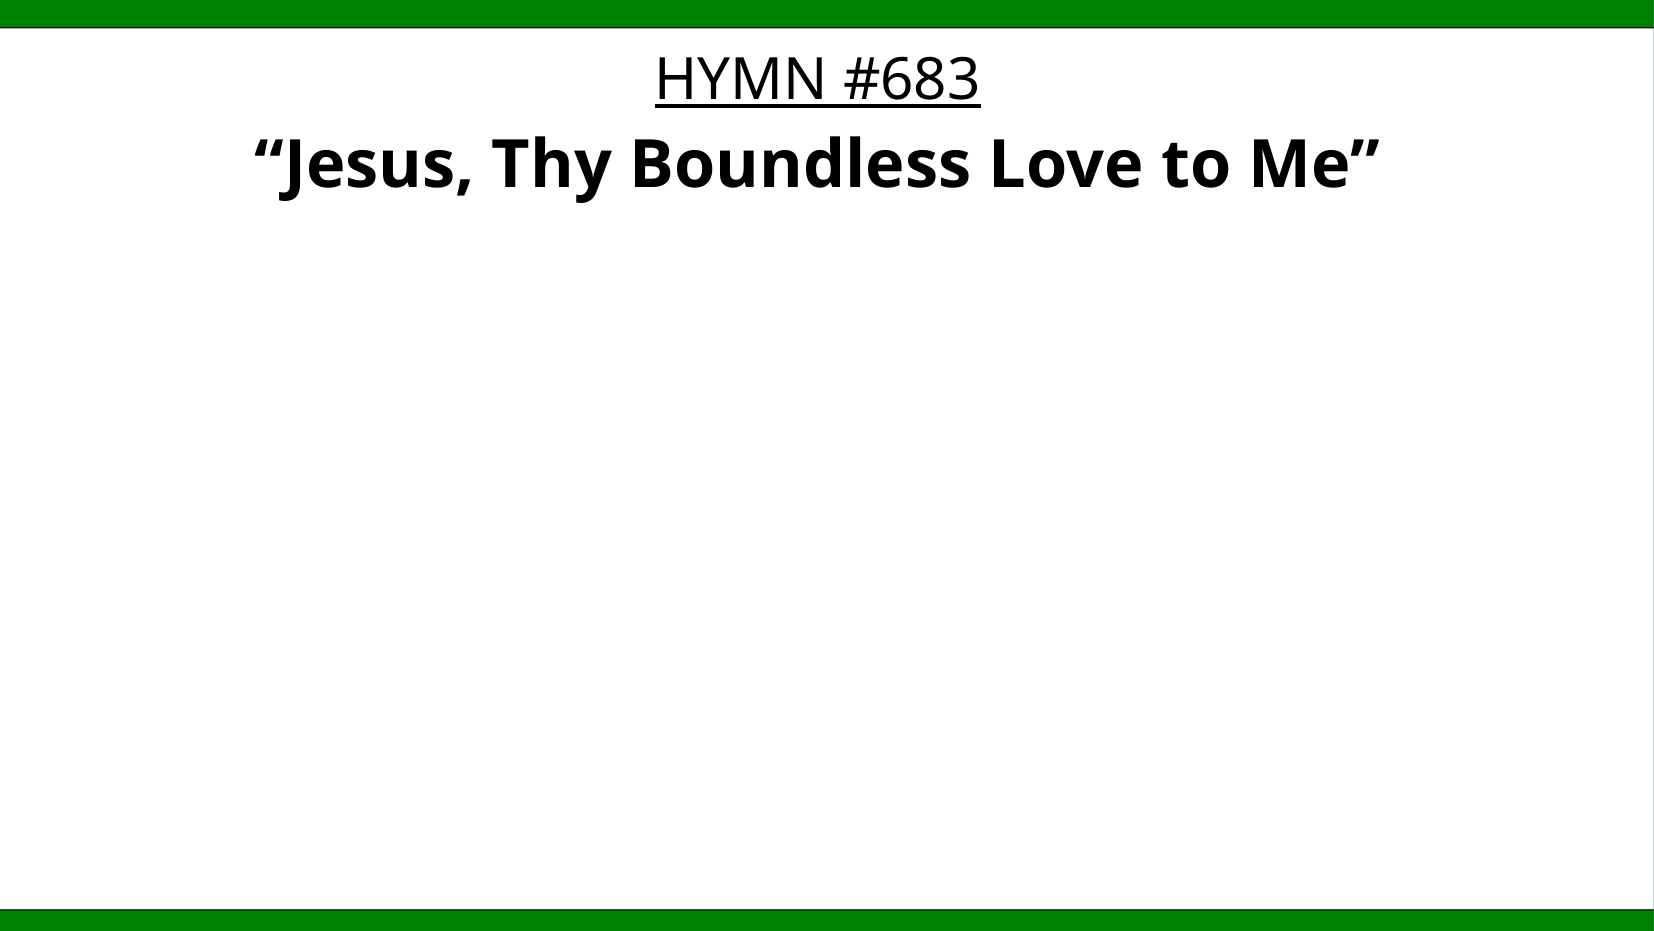

HYMN #683
“Jesus, Thy Boundless Love to Me”